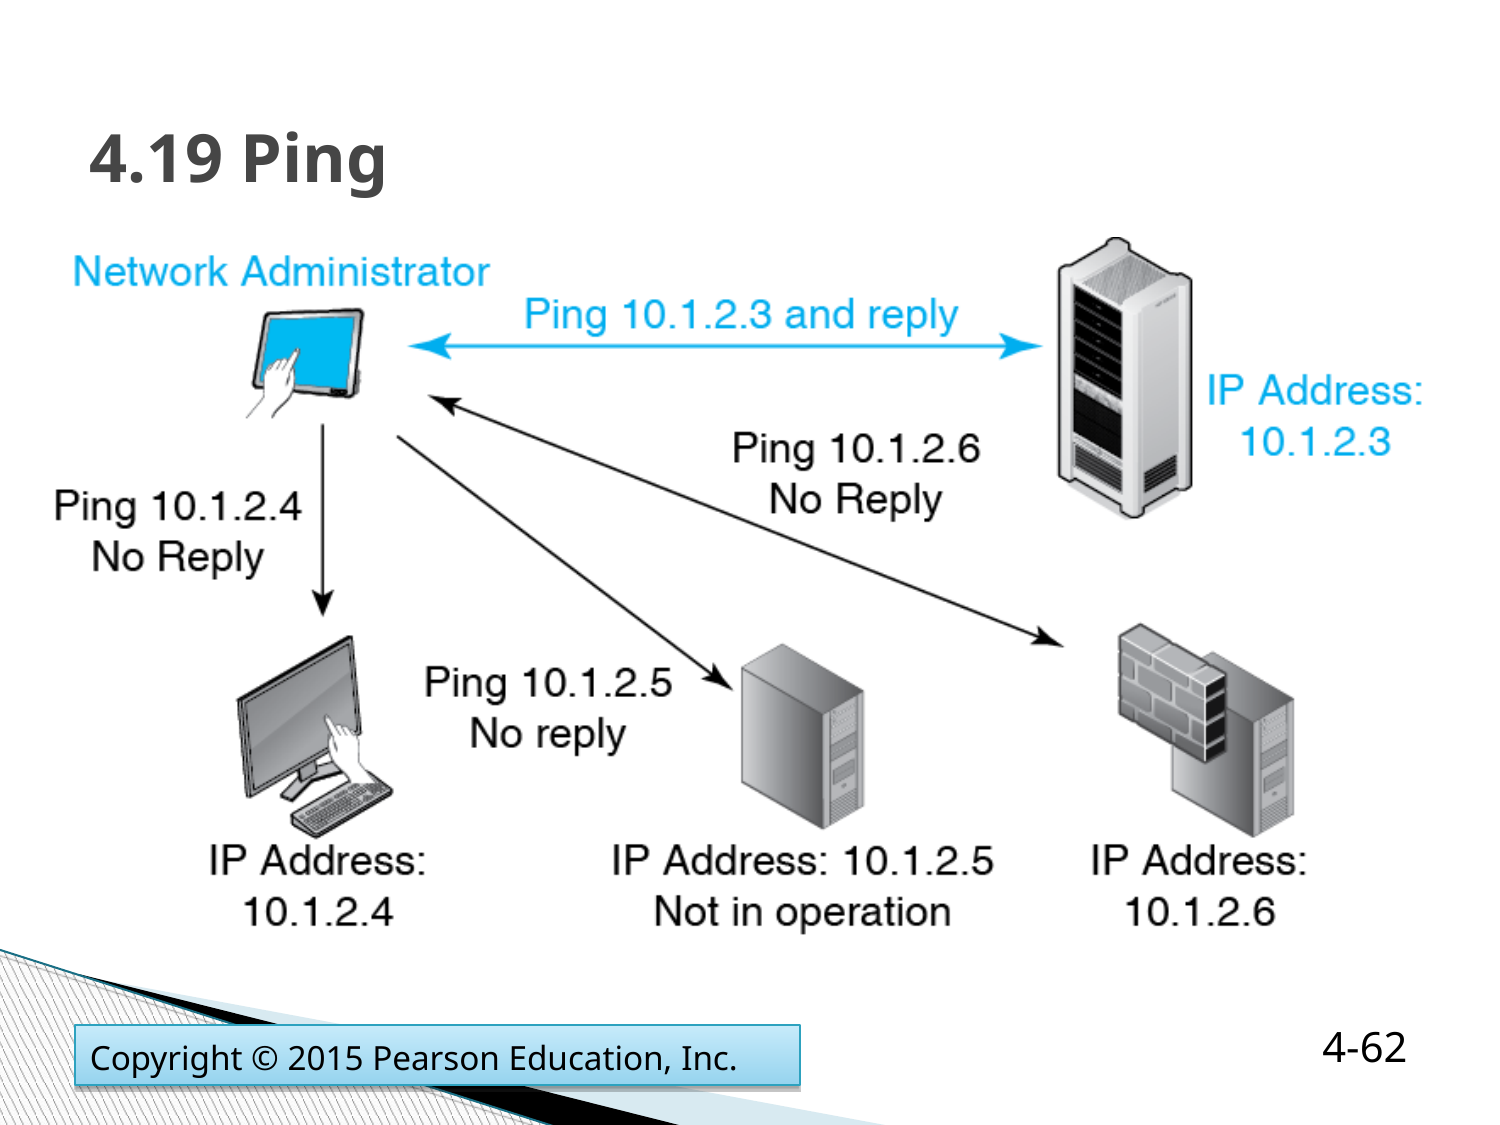

# 4.19 Ping
Copyright © 2015 Pearson Education, Inc.